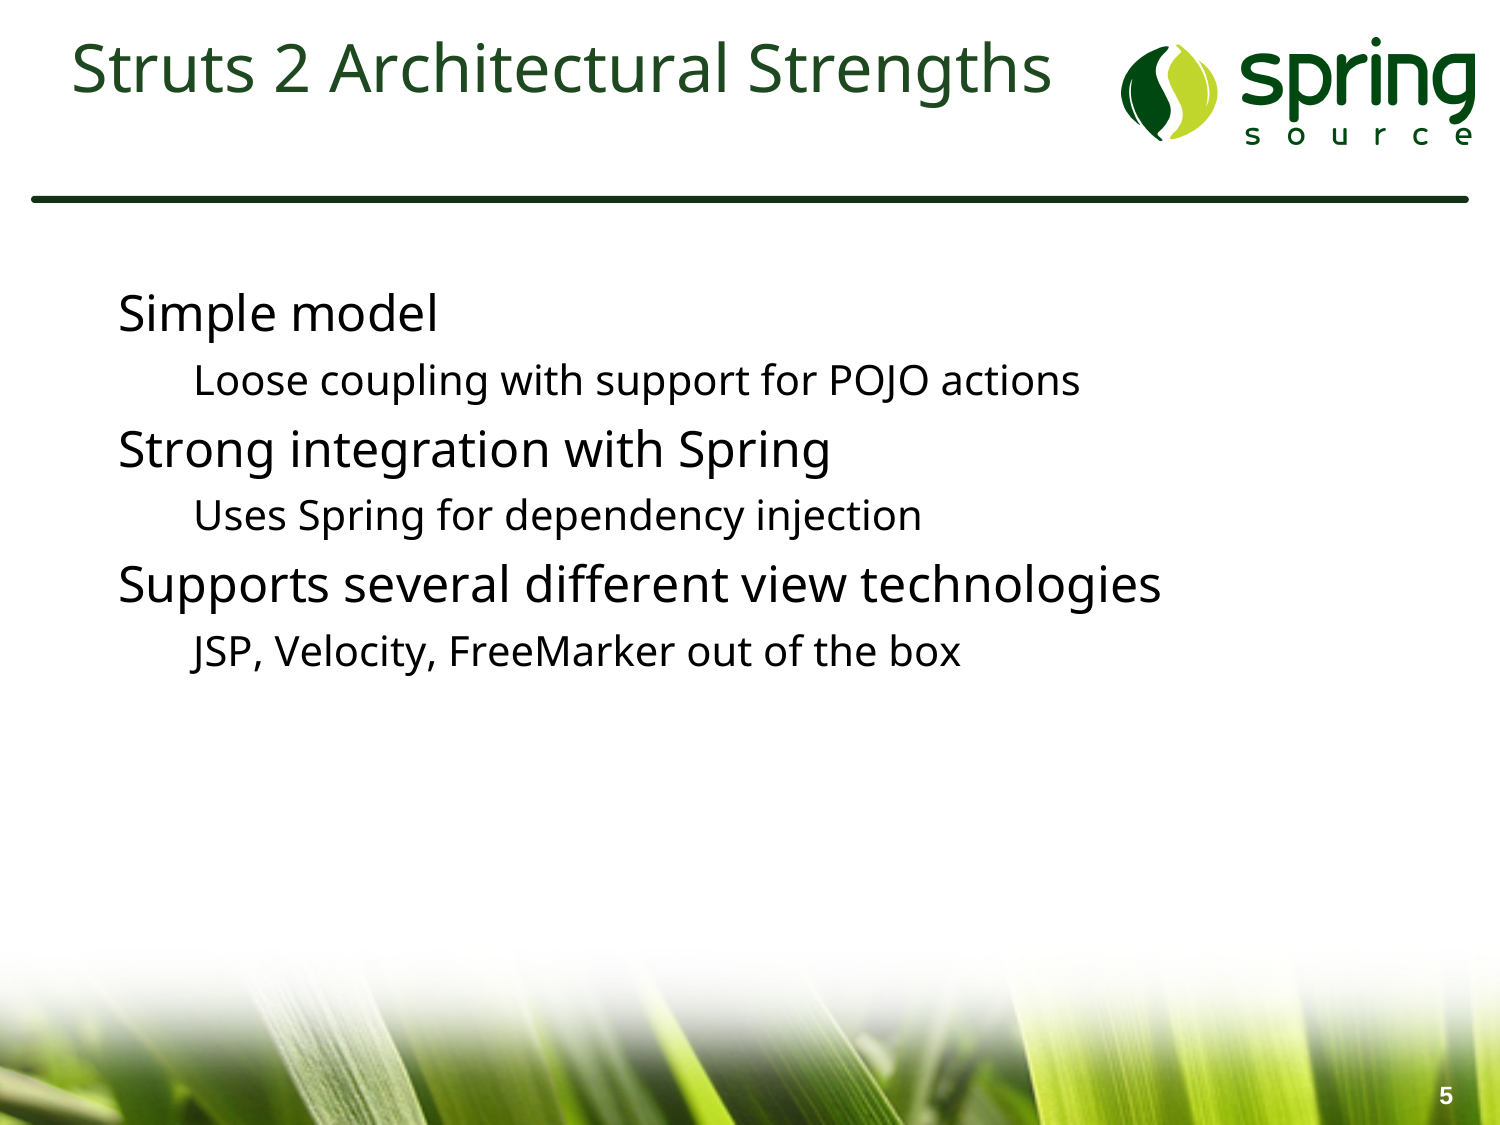

# Struts 2 Architectural Strengths
Simple model
Loose coupling with support for POJO actions
Strong integration with Spring
Uses Spring for dependency injection
Supports several different view technologies
JSP, Velocity, FreeMarker out of the box